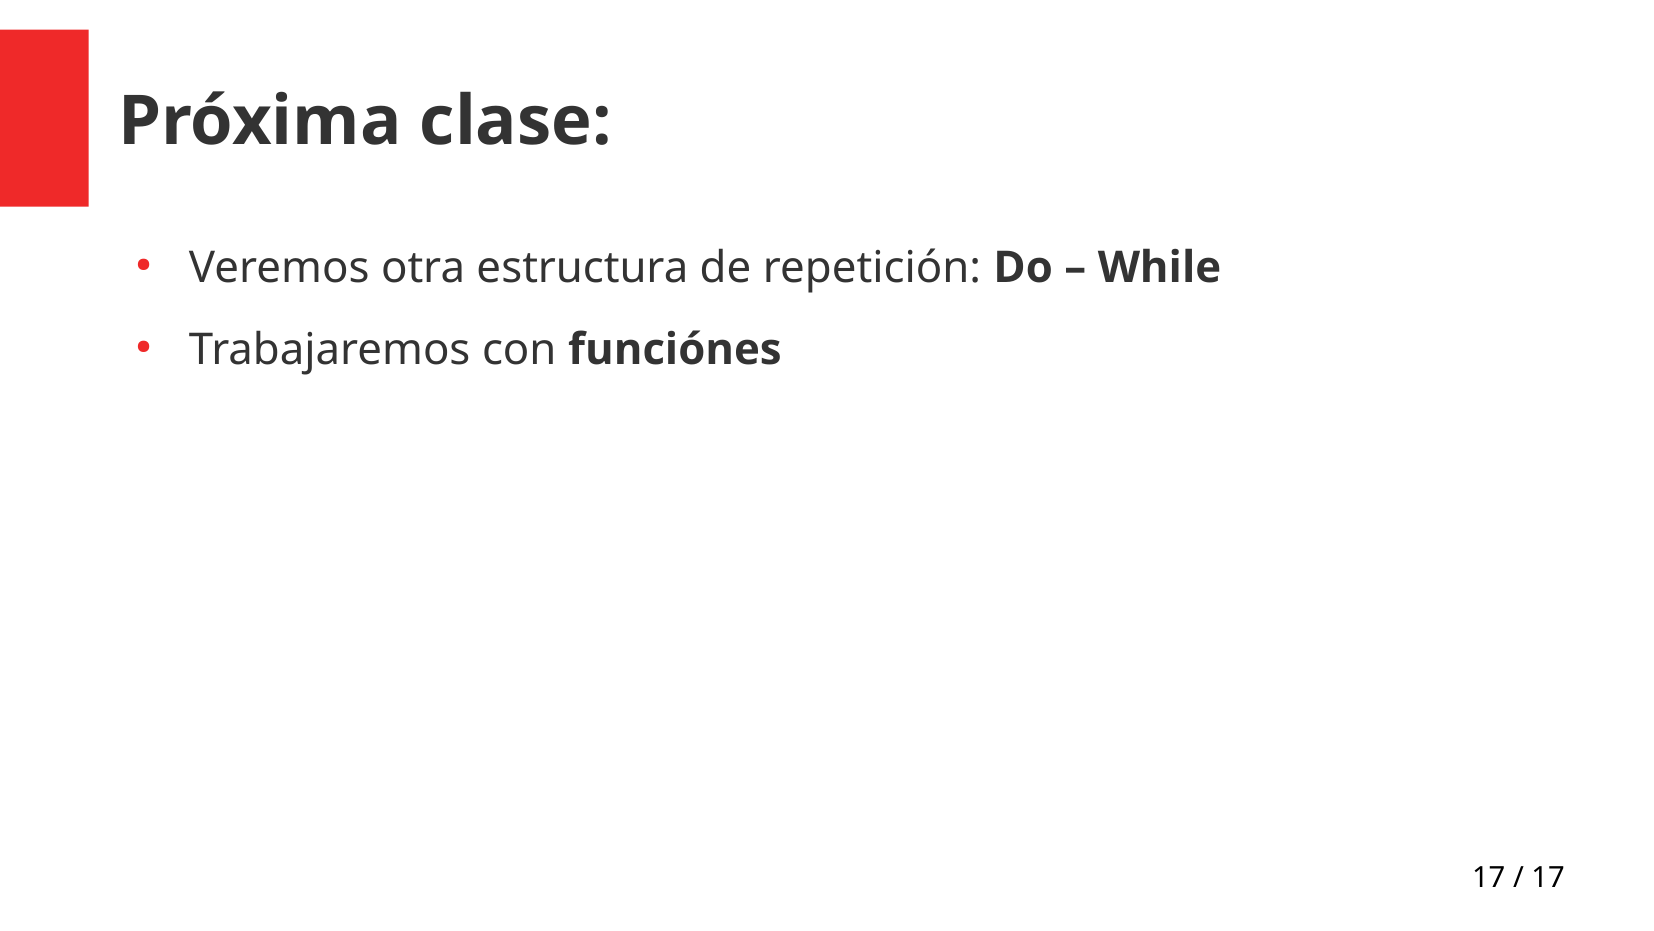

# Próxima clase:
Veremos otra estructura de repetición: Do – While
Trabajaremos con funciónes
17